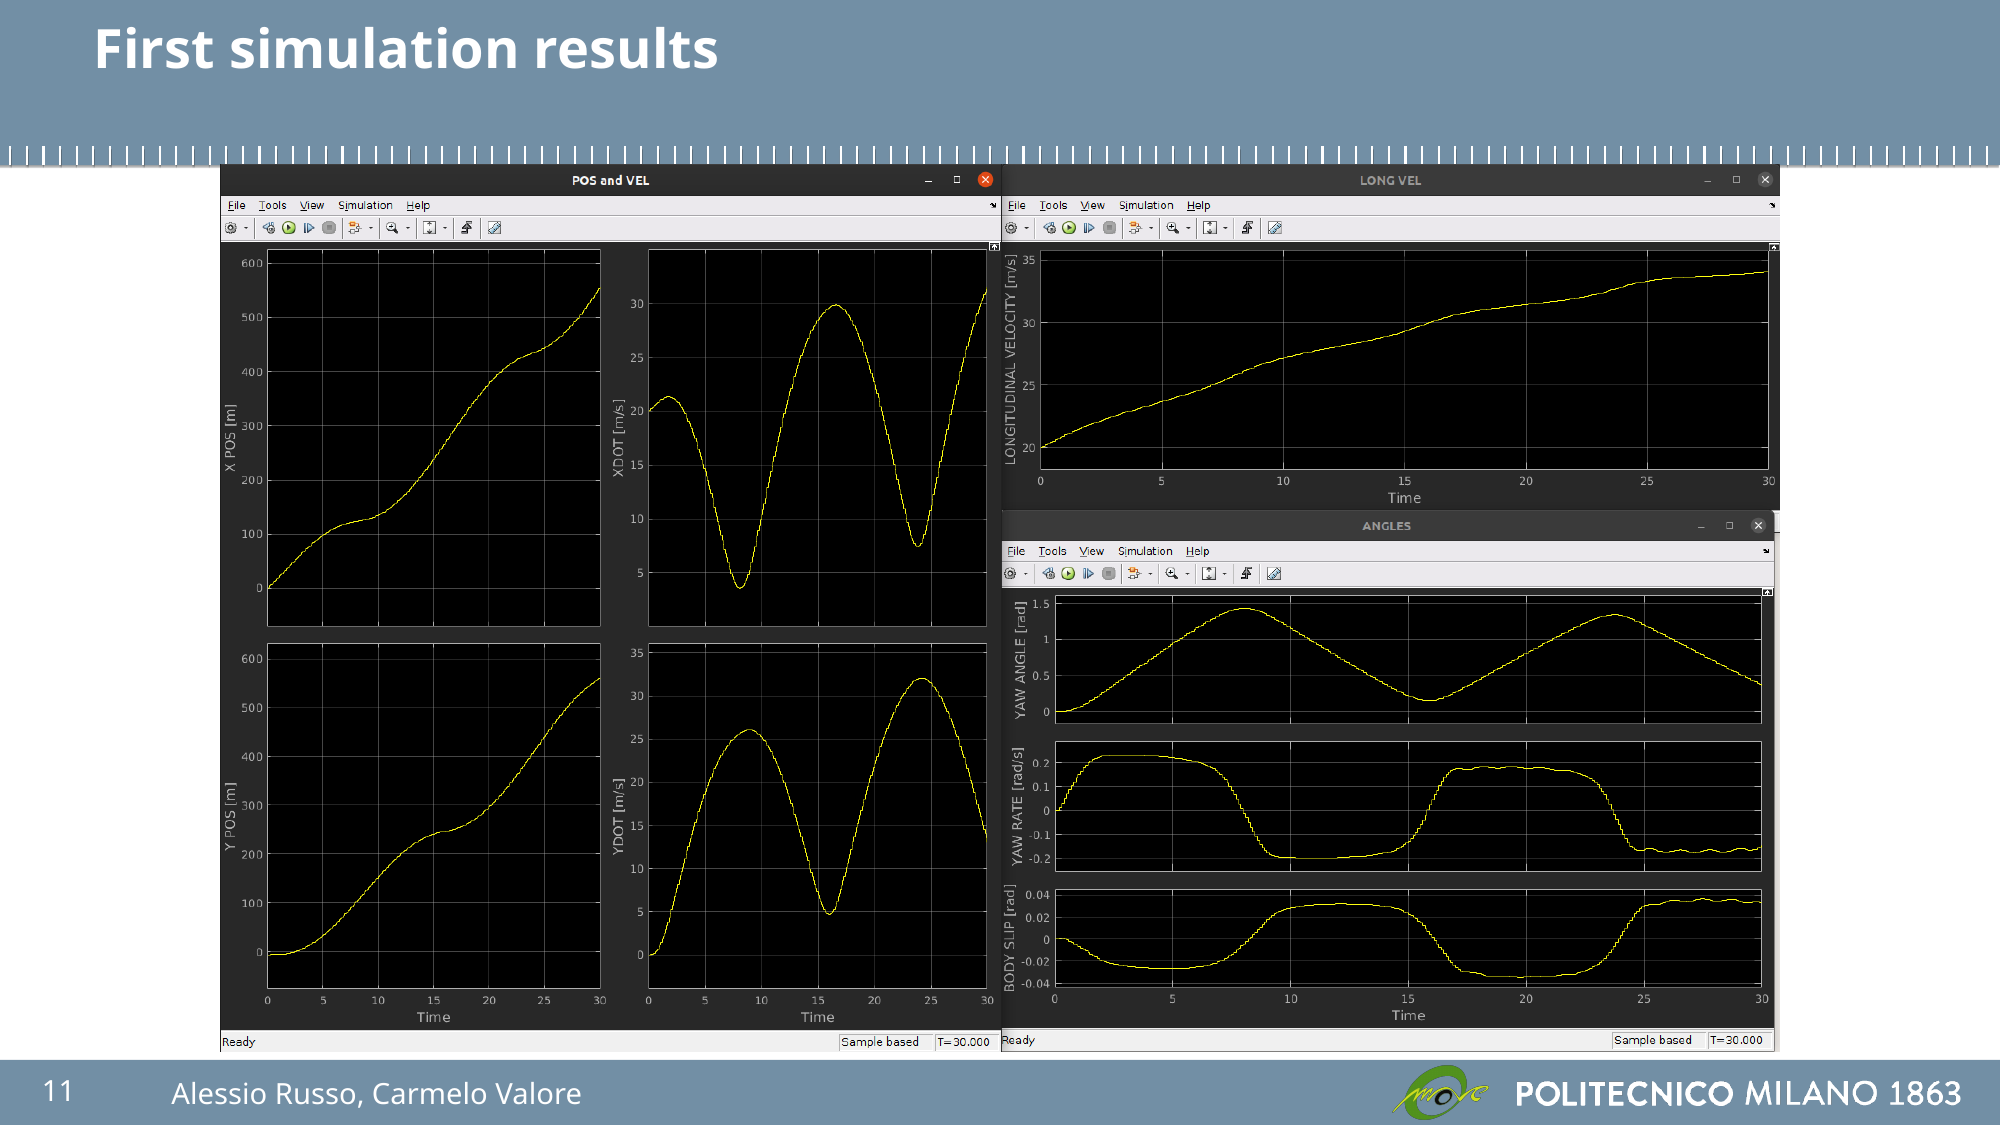

# First simulation results
Alessio Russo, Carmelo Valore